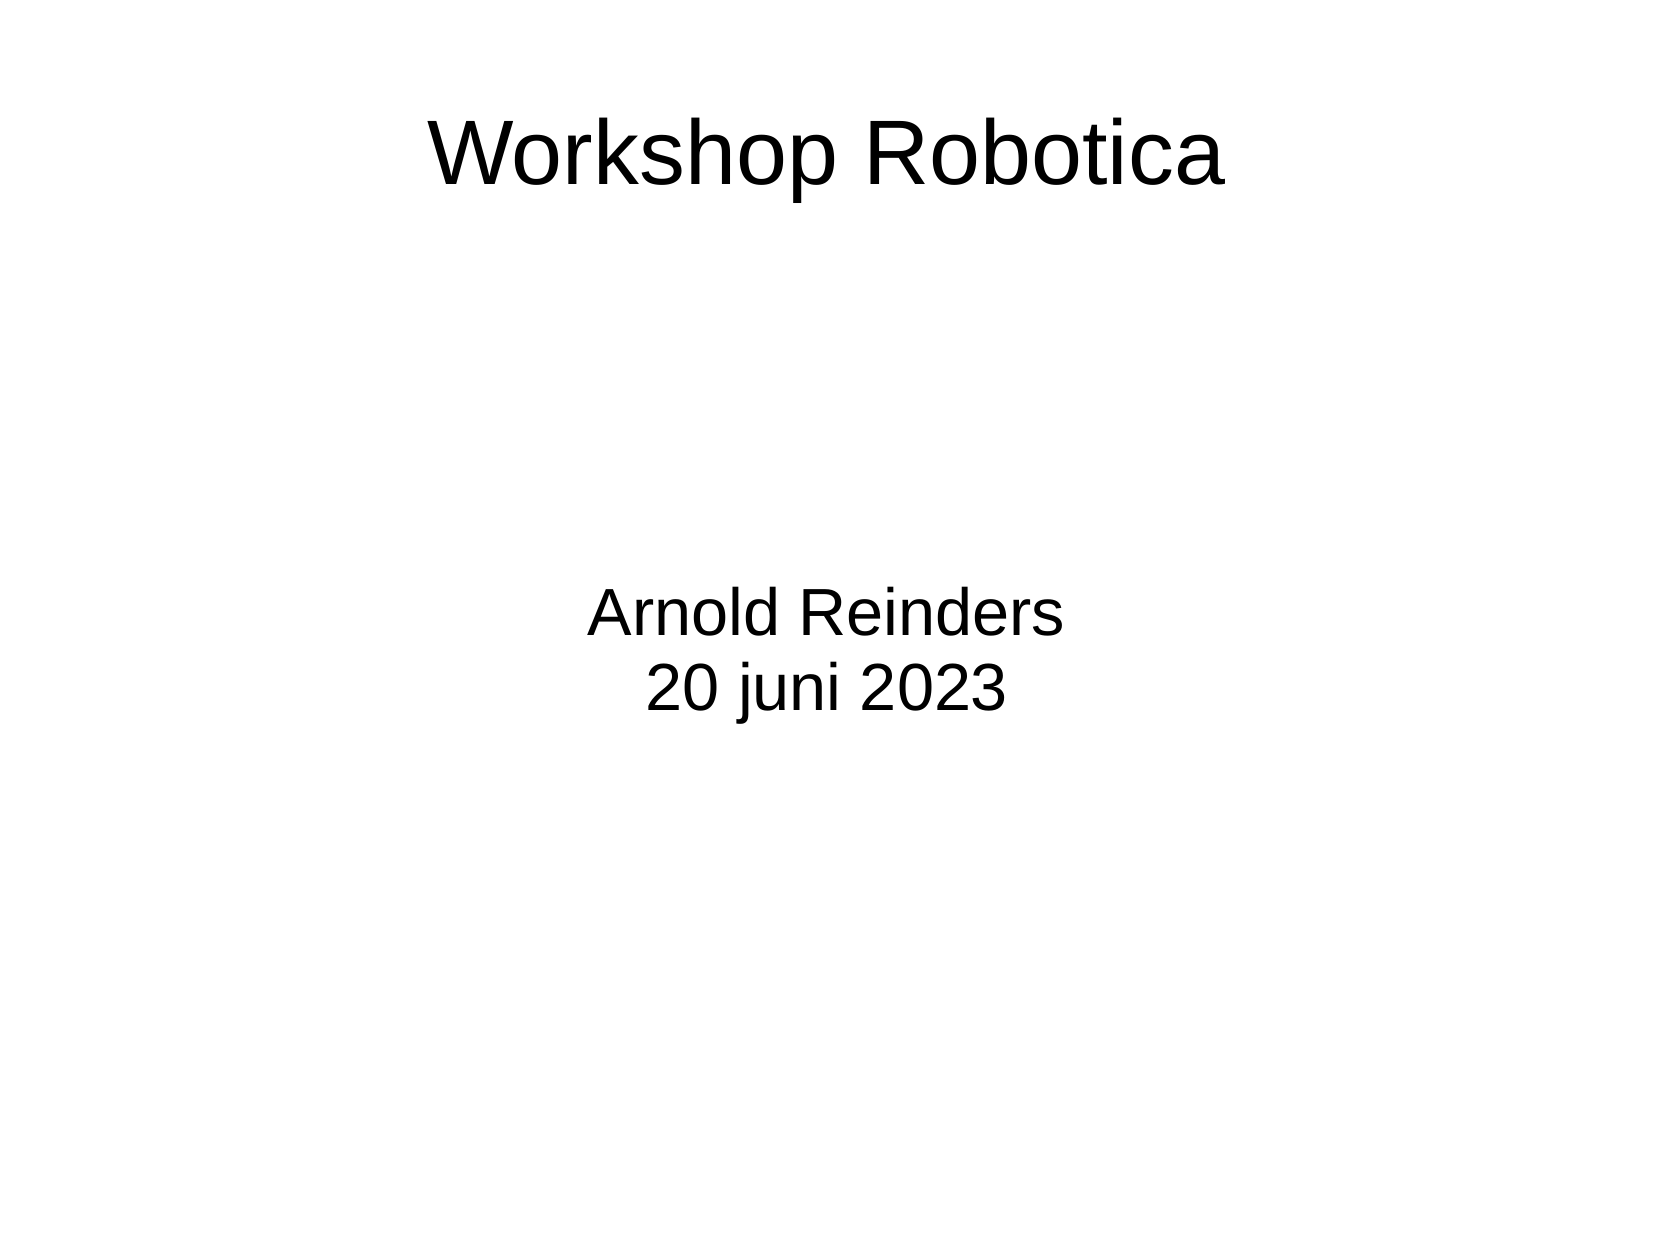

# Workshop Robotica
Arnold Reinders
20 juni 2023